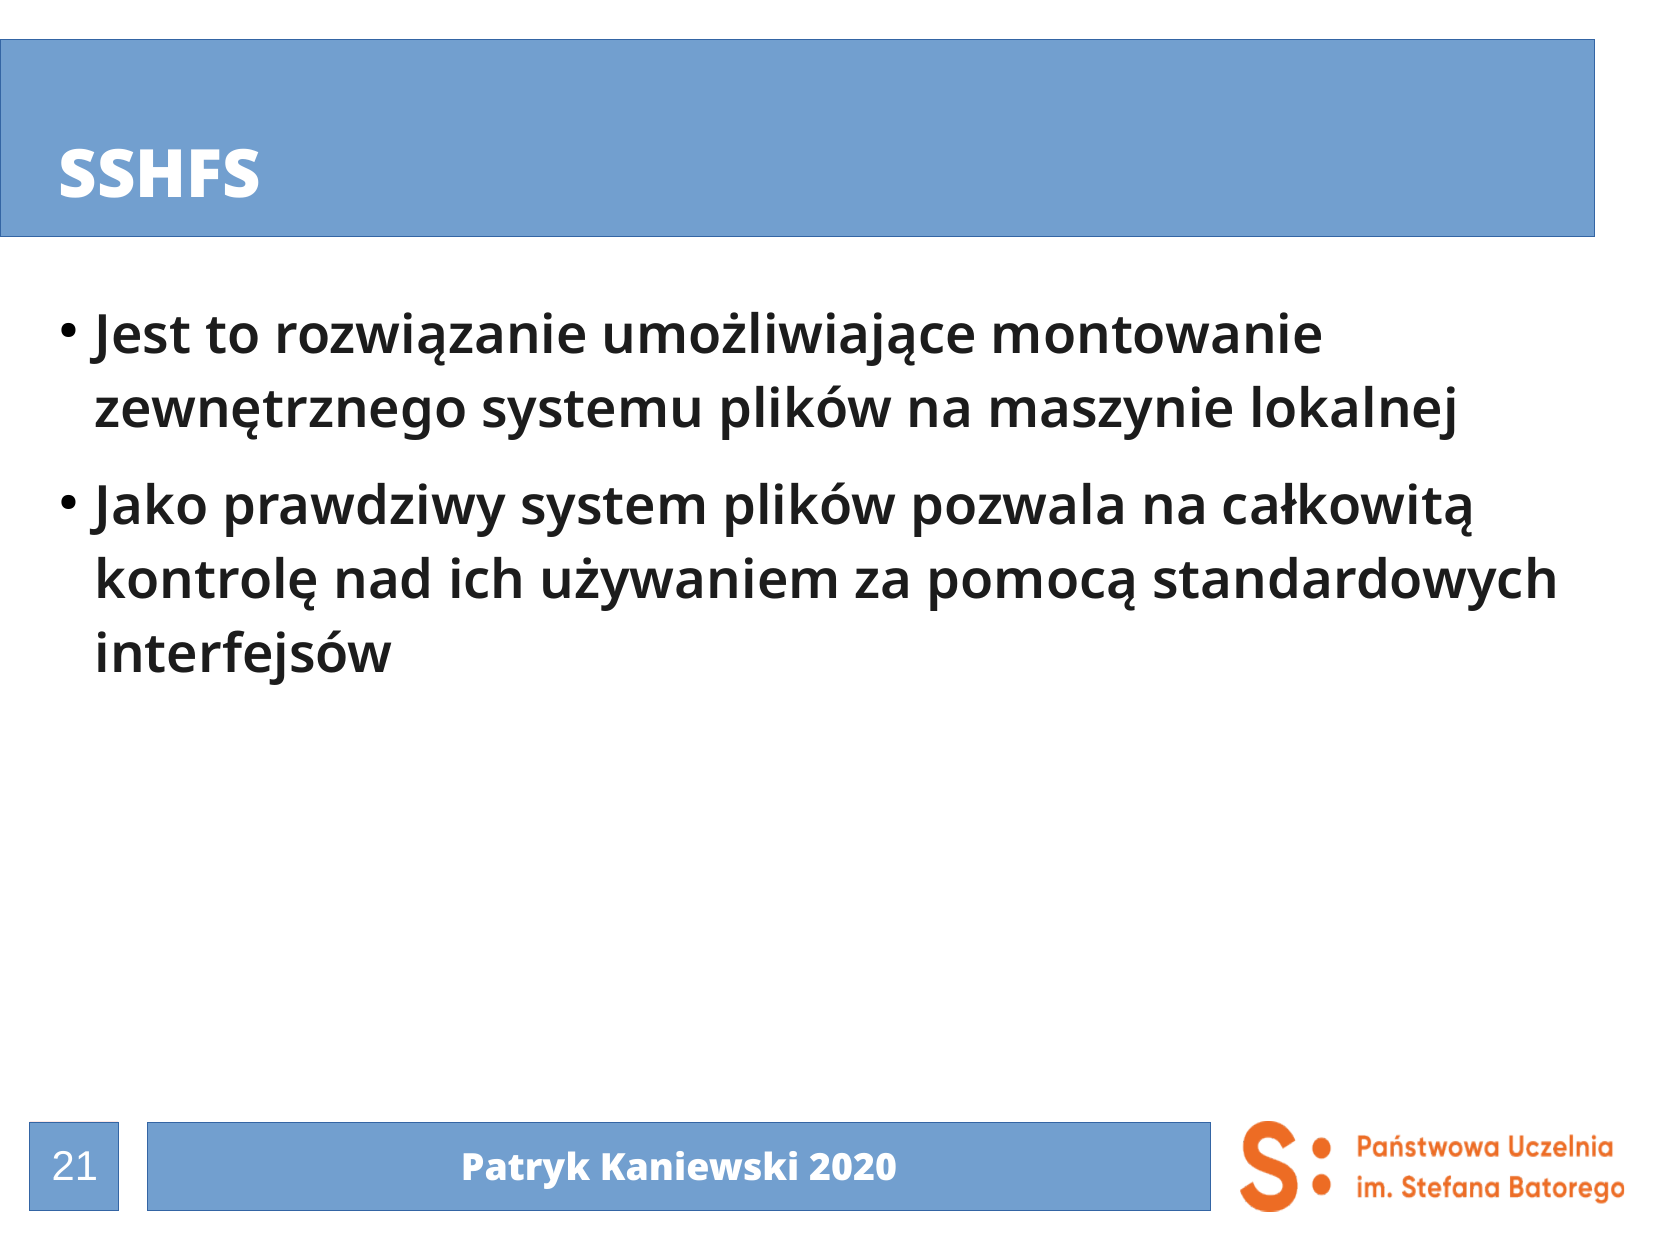

# SSHFS
Jest to rozwiązanie umożliwiające montowanie zewnętrznego systemu plików na maszynie lokalnej
Jako prawdziwy system plików pozwala na całkowitą kontrolę nad ich używaniem za pomocą standardowych interfejsów